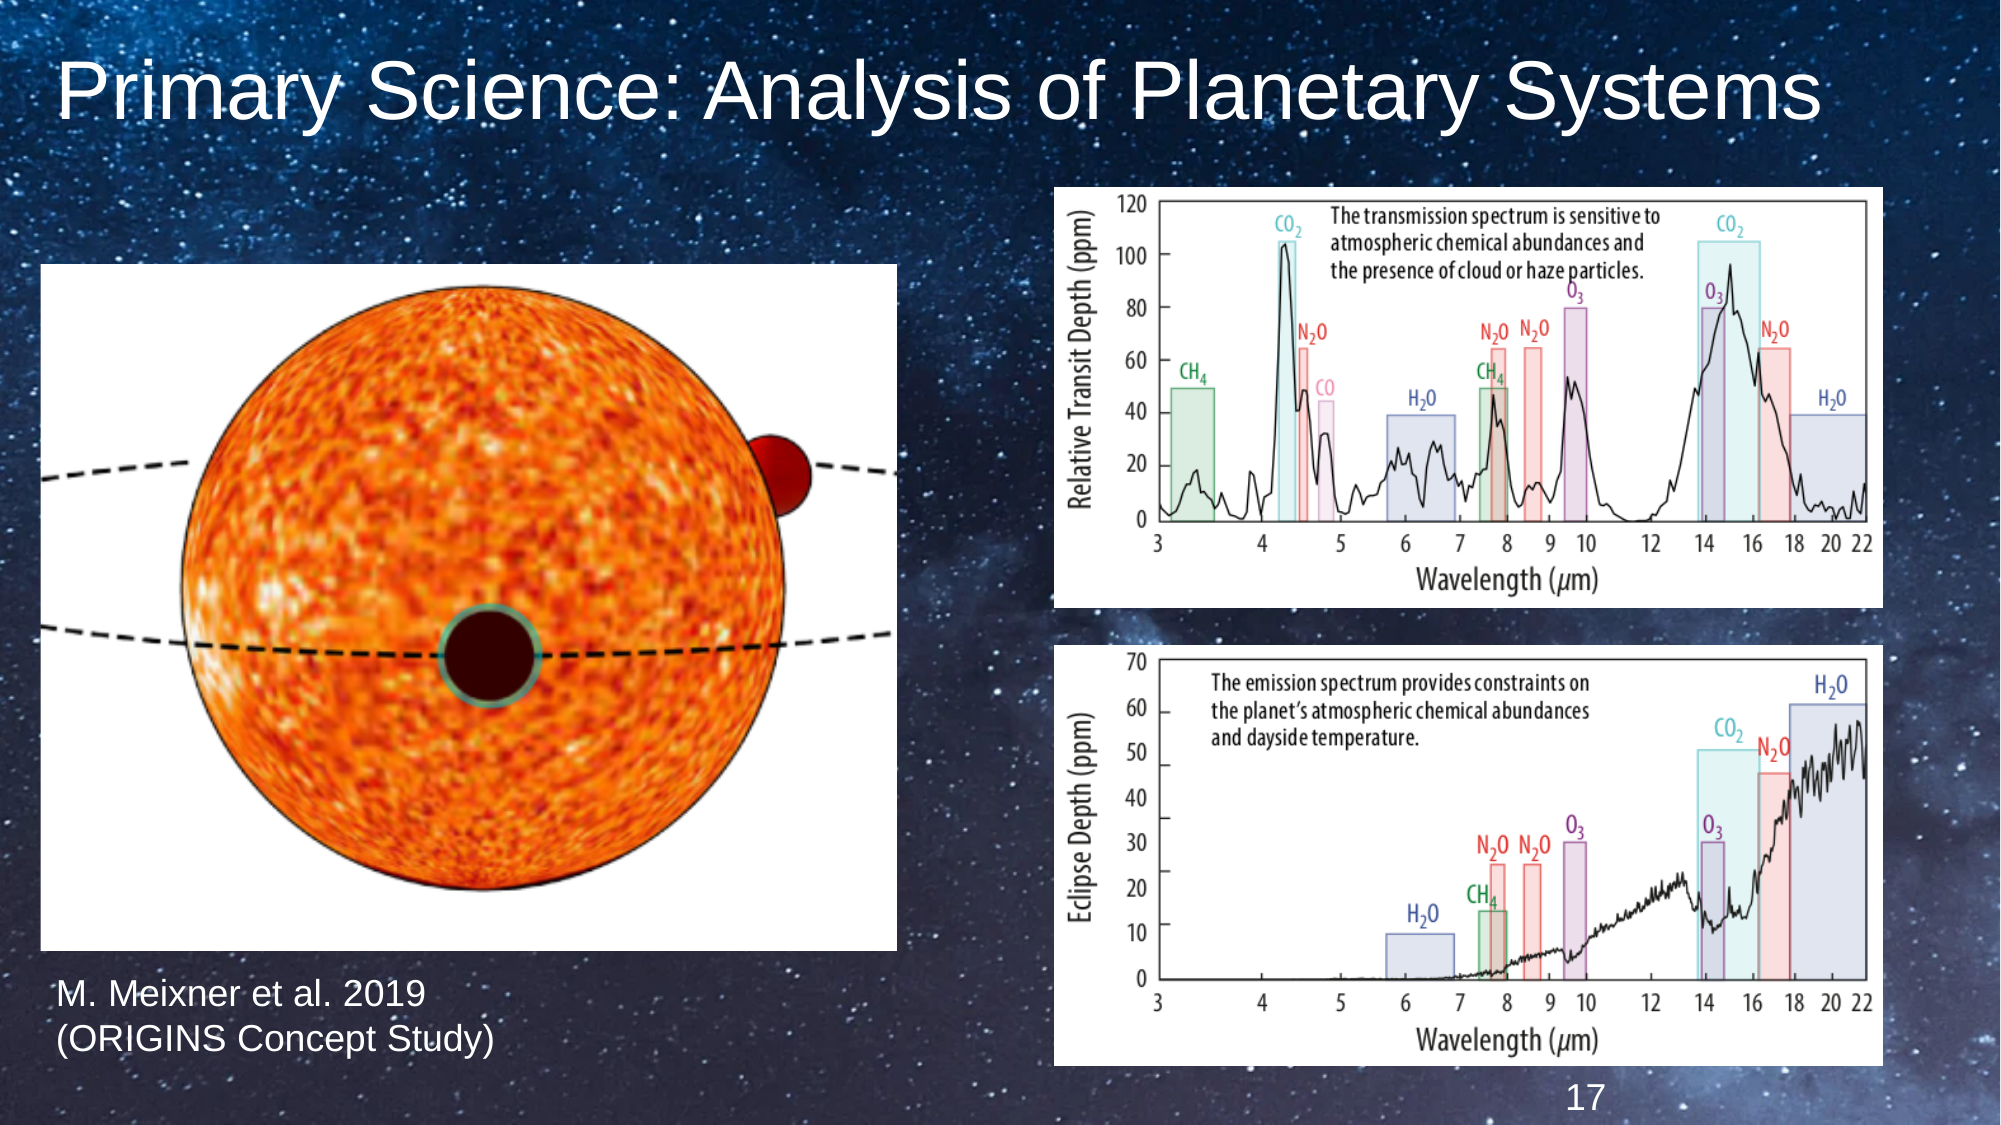

# Primary Science: Analysis of Planetary Systems
M. Meixner et al. 2019 (ORIGINS Concept Study)
17